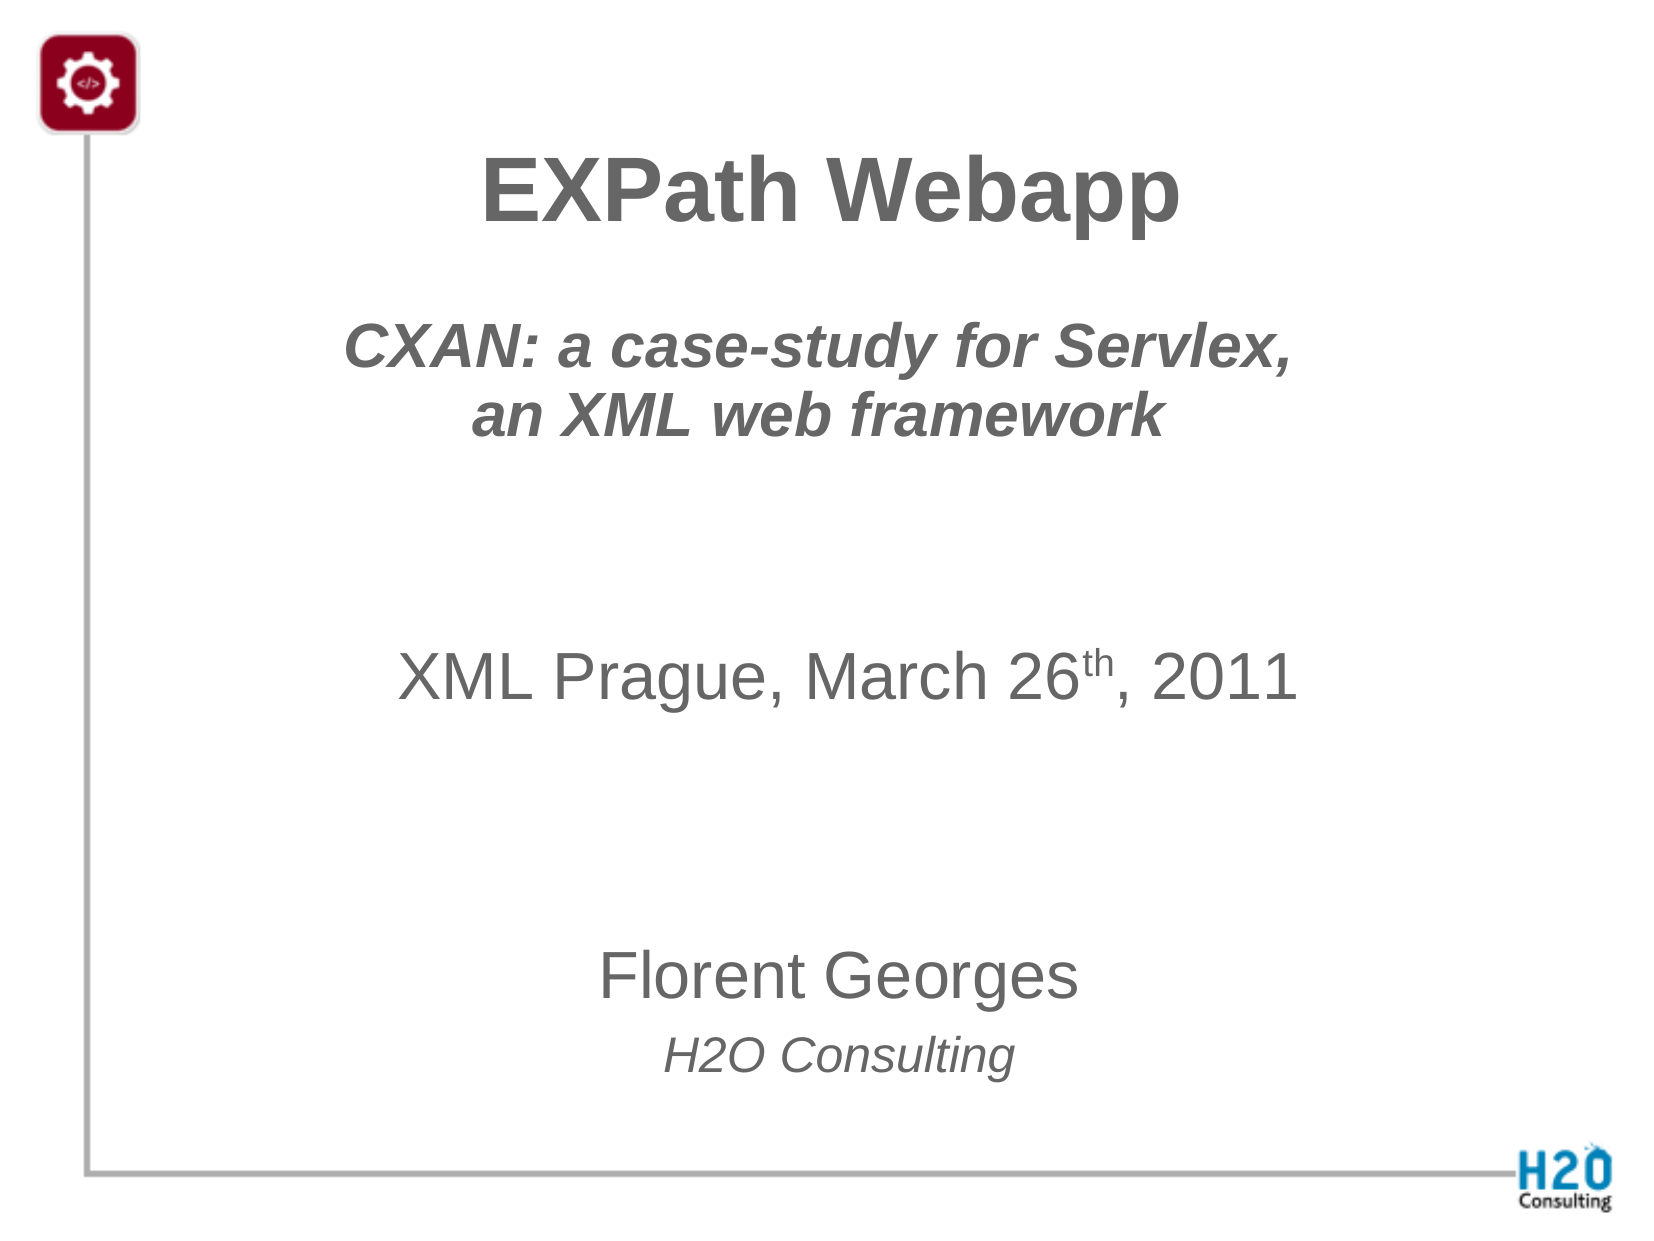

# EXPath Webapp CXAN: a case-study for Servlex, an XML web framework
XML Prague, March 26th, 2011
Florent Georges
H2O Consulting